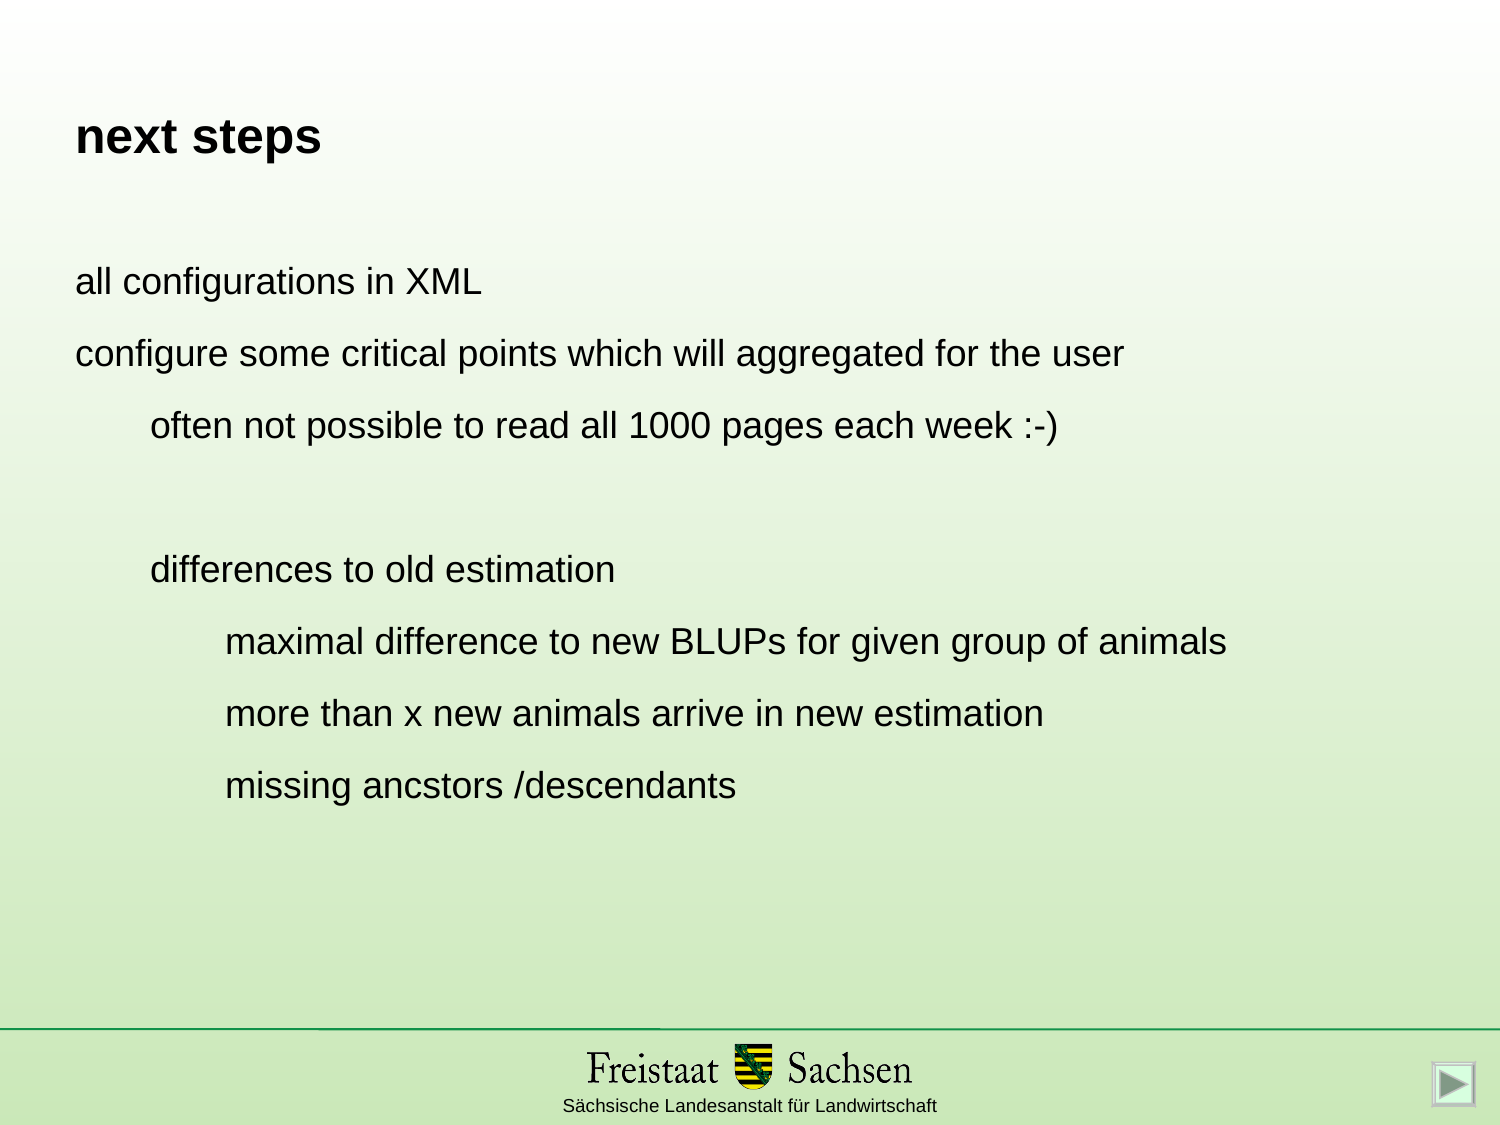

# next steps
all configurations in XML
configure some critical points which will aggregated for the user
often not possible to read all 1000 pages each week :-)
differences to old estimation
maximal difference to new BLUPs for given group of animals
more than x new animals arrive in new estimation
missing ancstors /descendants